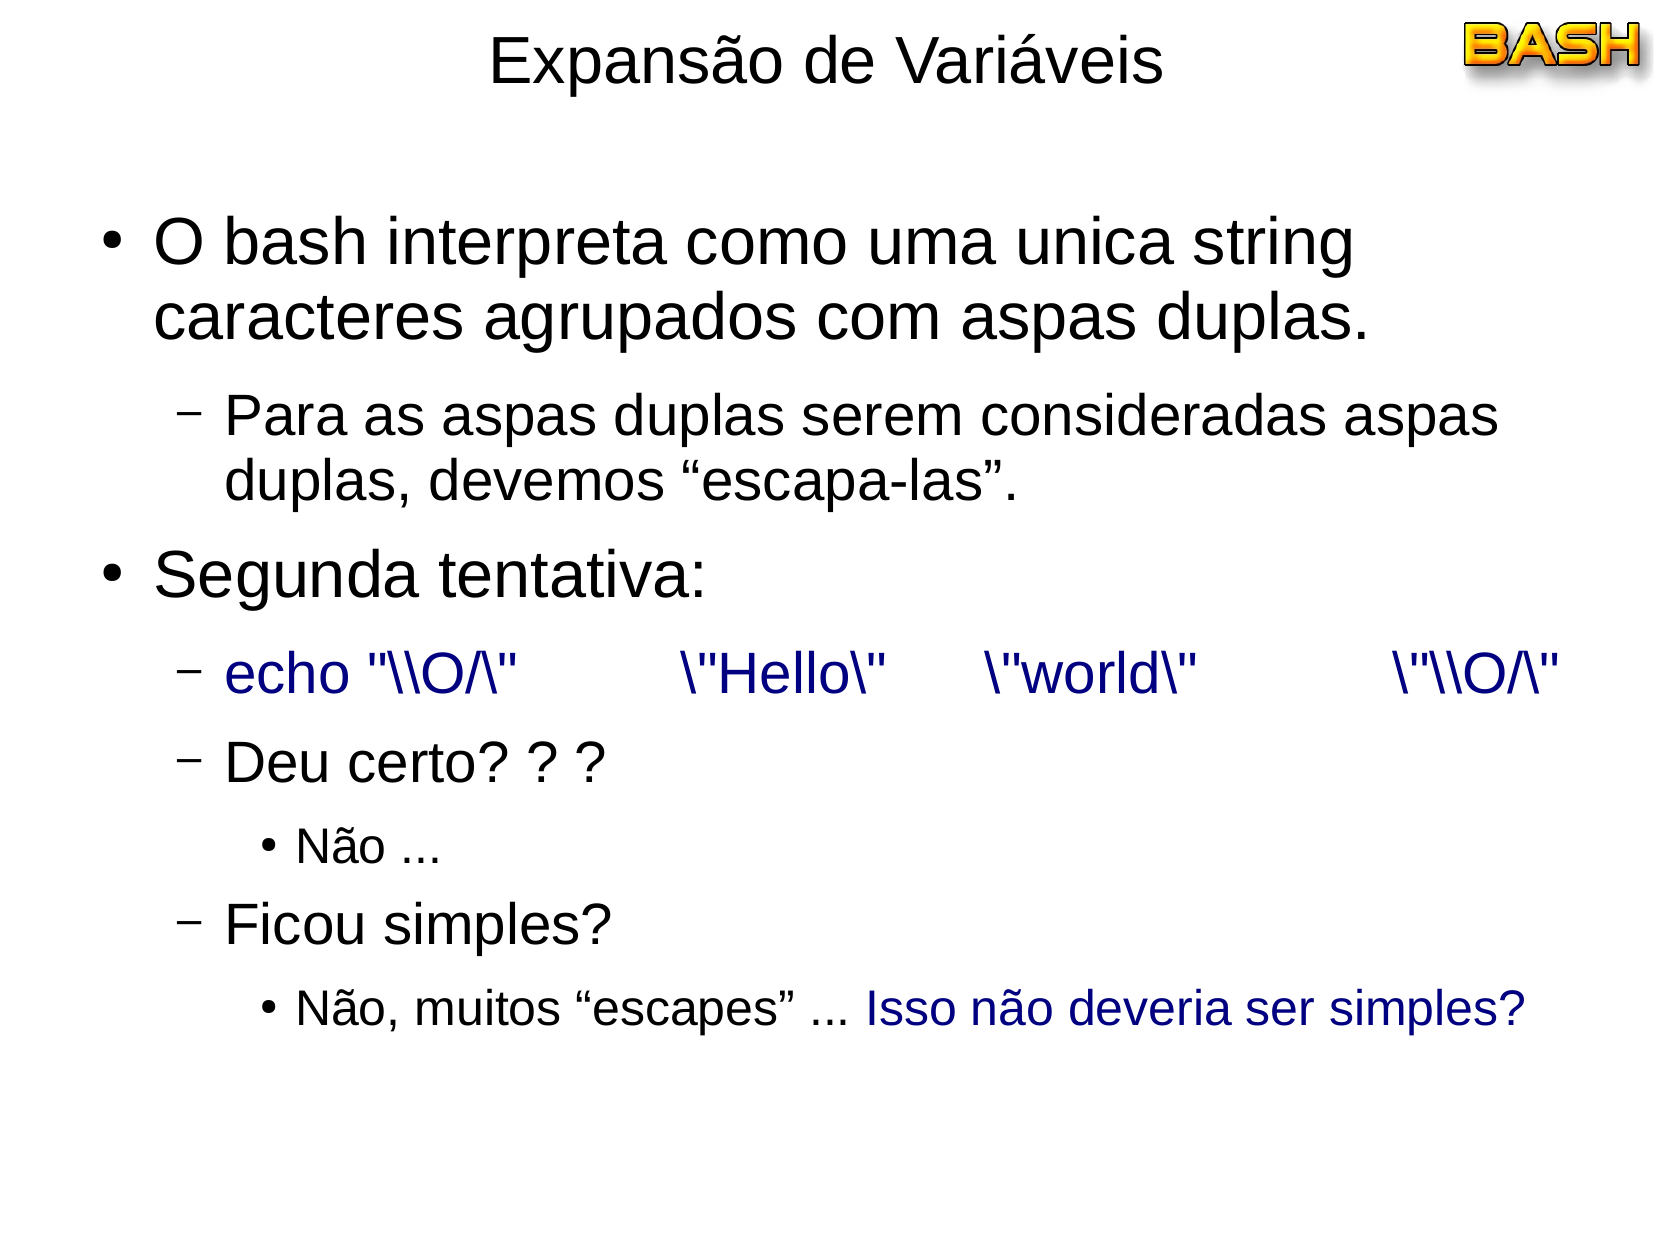

# Expansão de Variáveis
O bash interpreta como uma unica string caracteres agrupados com aspas duplas.
Para as aspas duplas serem consideradas aspas duplas, devemos “escapa-las”.
Segunda tentativa:
echo "\\O/\" \"Hello\" \"world\" \"\\O/\"
Deu certo? ? ?
Não ...
Ficou simples?
Não, muitos “escapes” ... Isso não deveria ser simples?